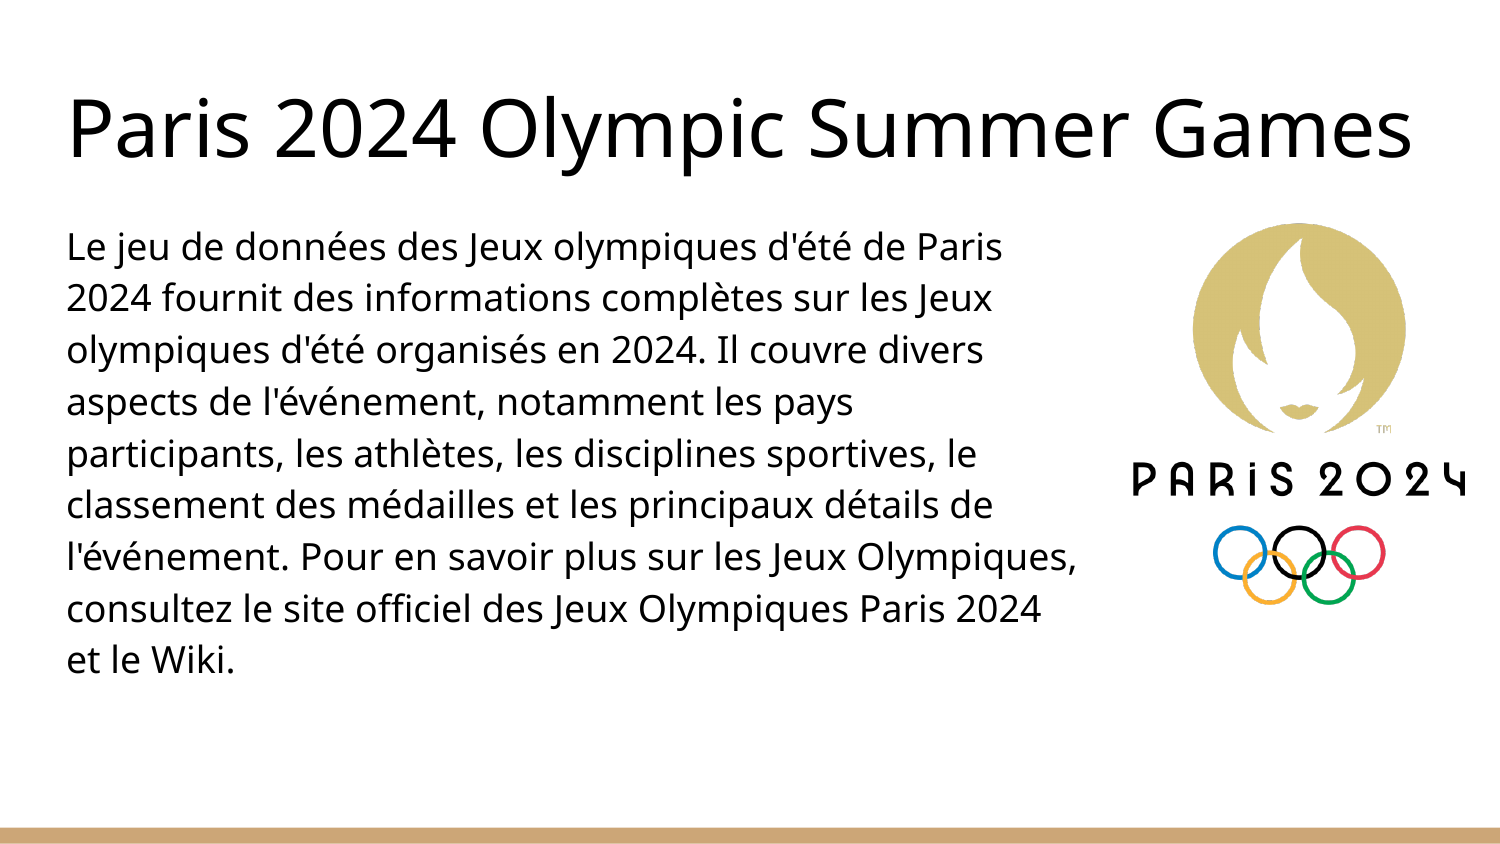

# Paris 2024 Olympic Summer Games
Le jeu de données des Jeux olympiques d'été de Paris 2024 fournit des informations complètes sur les Jeux olympiques d'été organisés en 2024. Il couvre divers aspects de l'événement, notamment les pays participants, les athlètes, les disciplines sportives, le classement des médailles et les principaux détails de l'événement. Pour en savoir plus sur les Jeux Olympiques, consultez le site officiel des Jeux Olympiques Paris 2024 et le Wiki.